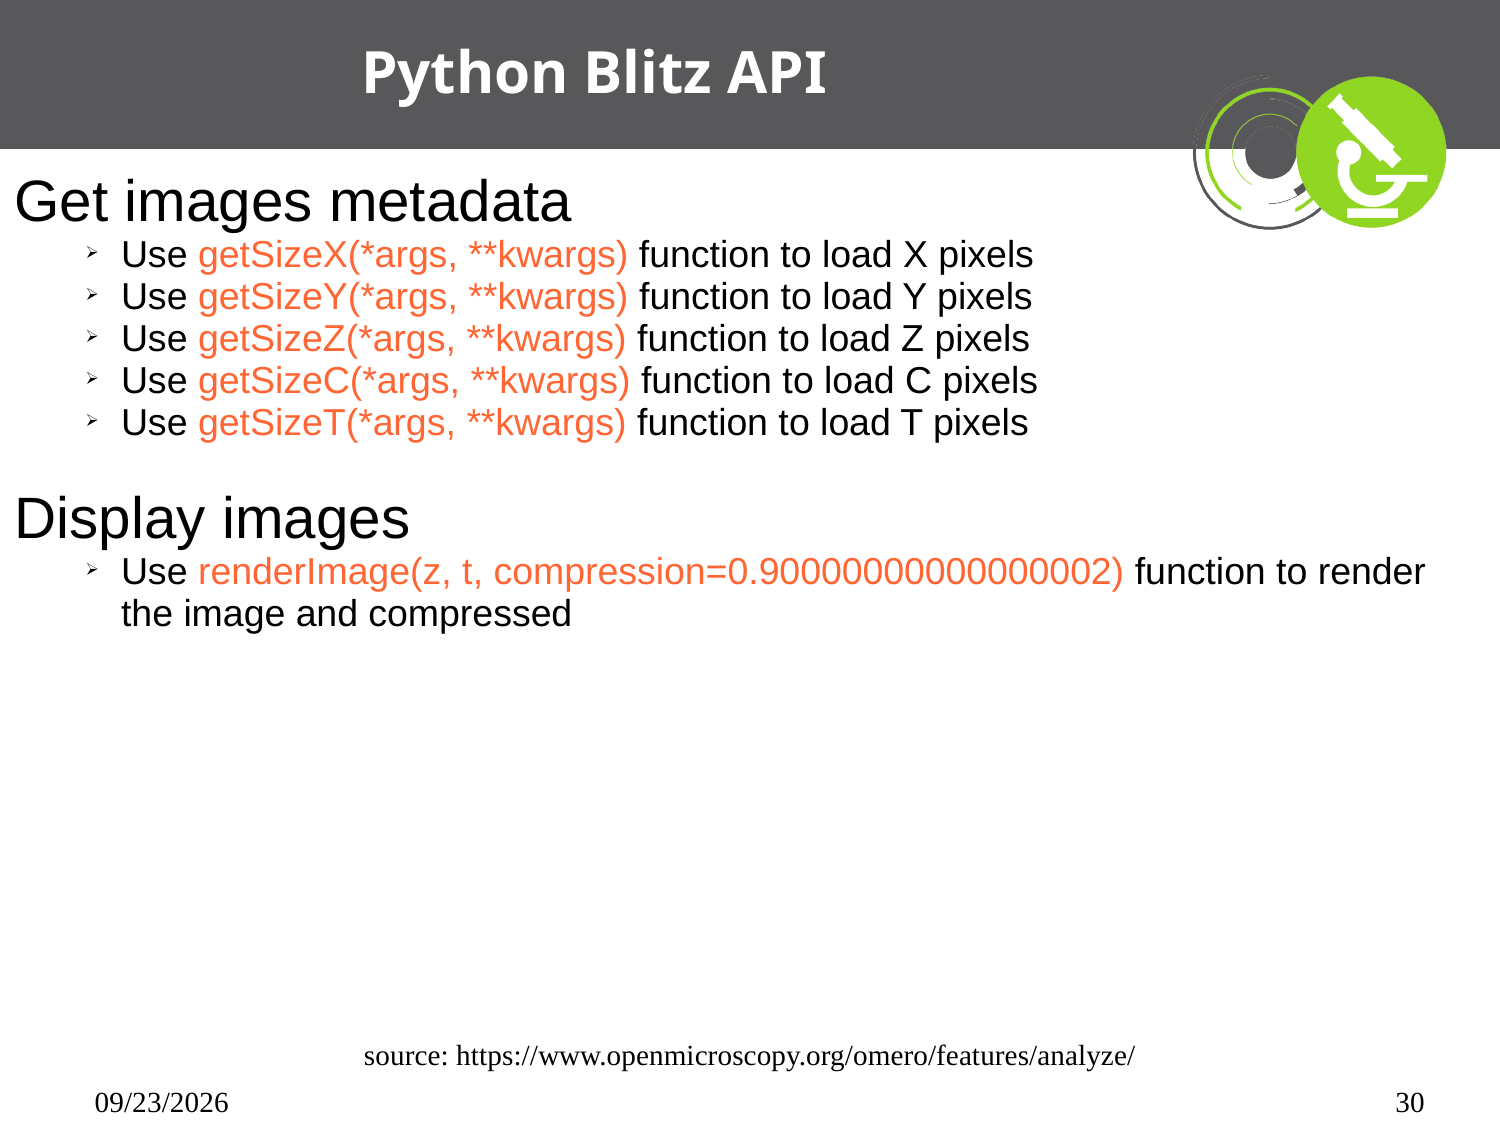

# Python Blitz API
Get images metadata
Use getSizeX(*args, **kwargs) function to load X pixels
Use getSizeY(*args, **kwargs) function to load Y pixels
Use getSizeZ(*args, **kwargs) function to load Z pixels
Use getSizeC(*args, **kwargs) function to load C pixels
Use getSizeT(*args, **kwargs) function to load T pixels
Display images
Use renderImage(z, t, compression=0.90000000000000002) function to render the image and compressed
source: https://www.openmicroscopy.org/omero/features/analyze/
30